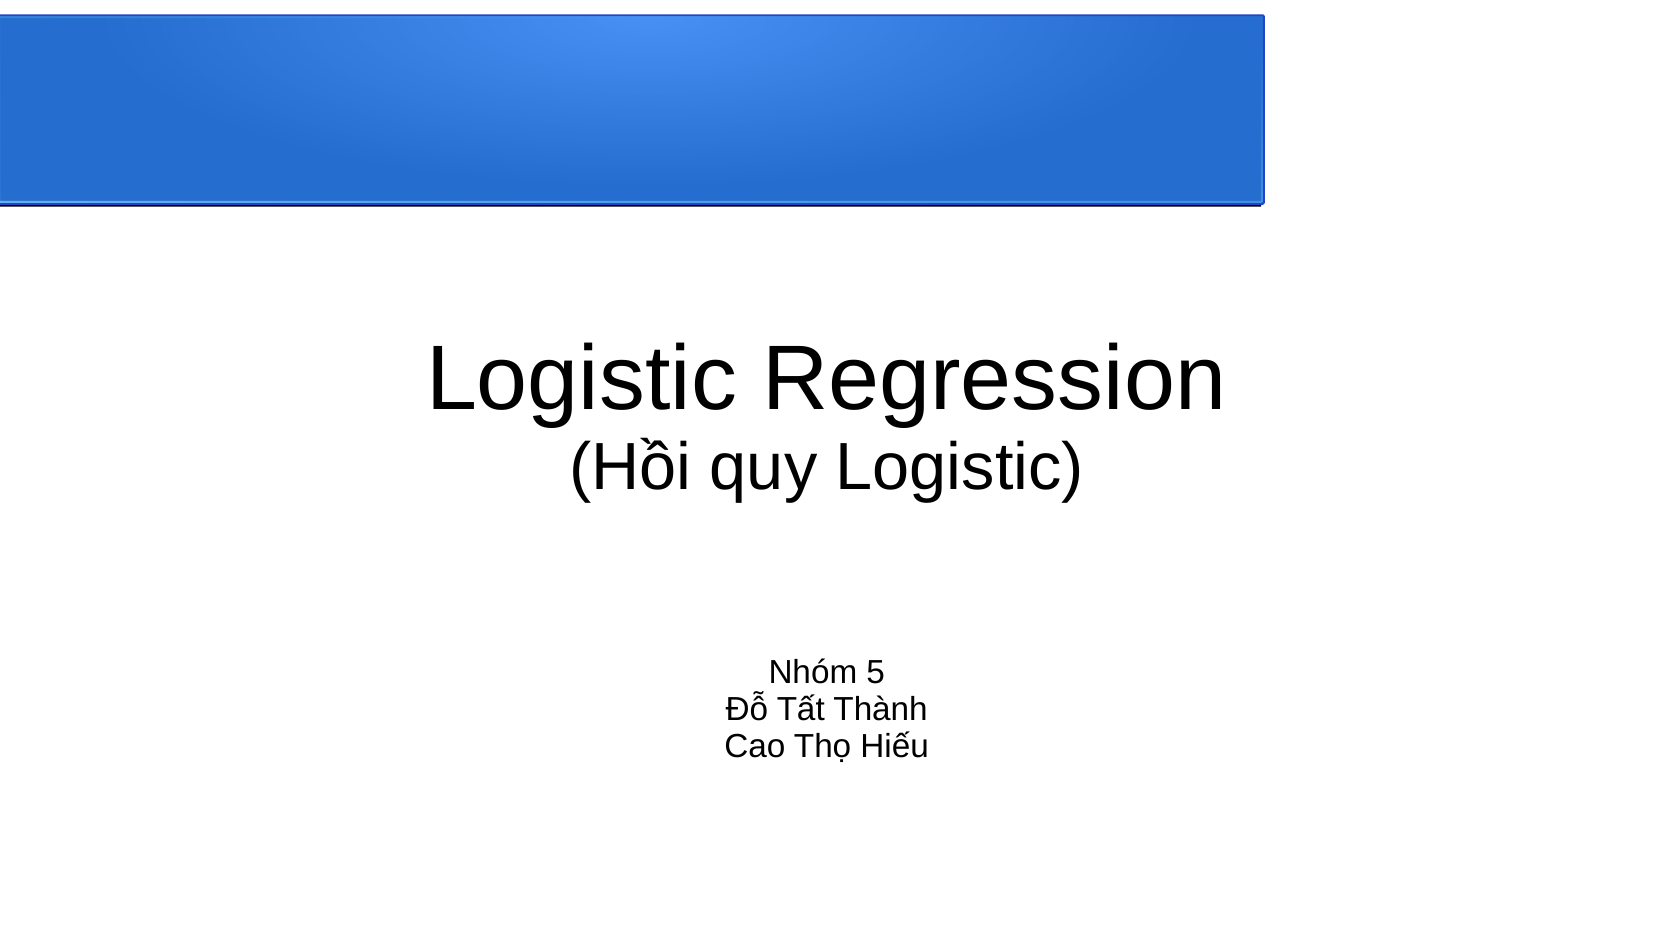

# Logistic Regression
(Hồi quy Logistic)
Nhóm 5
Đỗ Tất Thành
Cao Thọ Hiếu